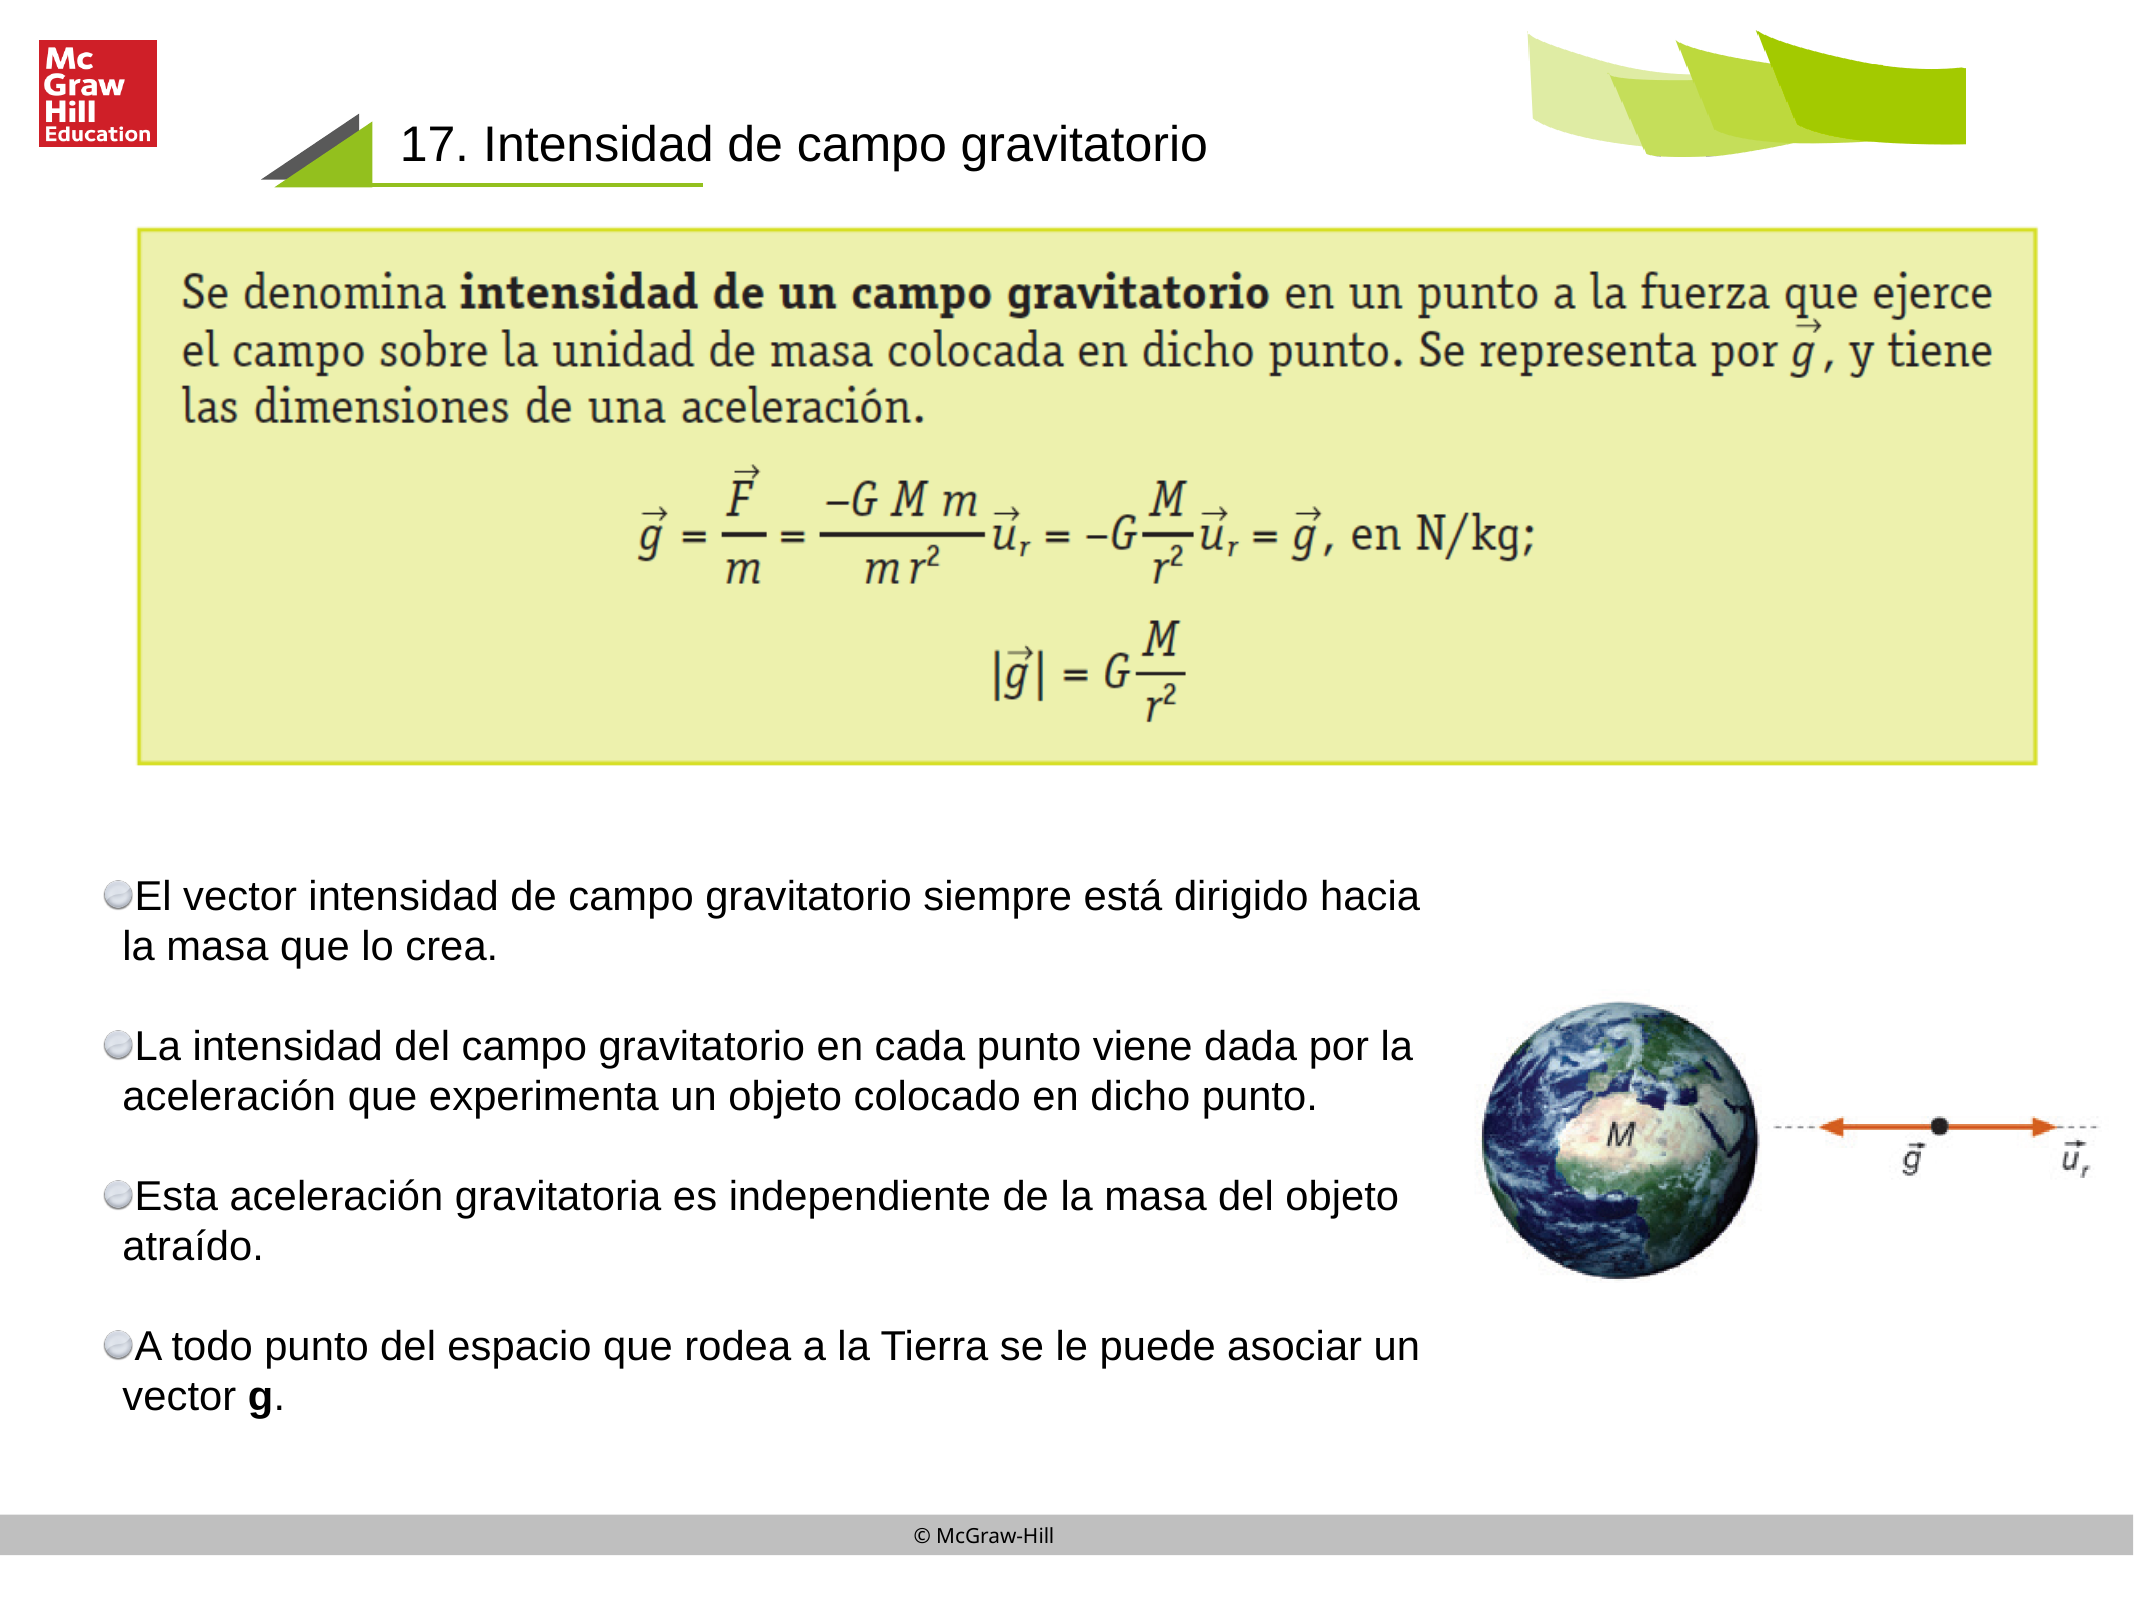

17. Intensidad de campo gravitatorio
El vector intensidad de campo gravitatorio siempre está dirigido hacia la masa que lo crea.
La intensidad del campo gravitatorio en cada punto viene dada por la aceleración que experimenta un objeto colocado en dicho punto.
Esta aceleración gravitatoria es independiente de la masa del objeto atraído.
A todo punto del espacio que rodea a la Tierra se le puede asociar un vector g.
© McGraw-Hill